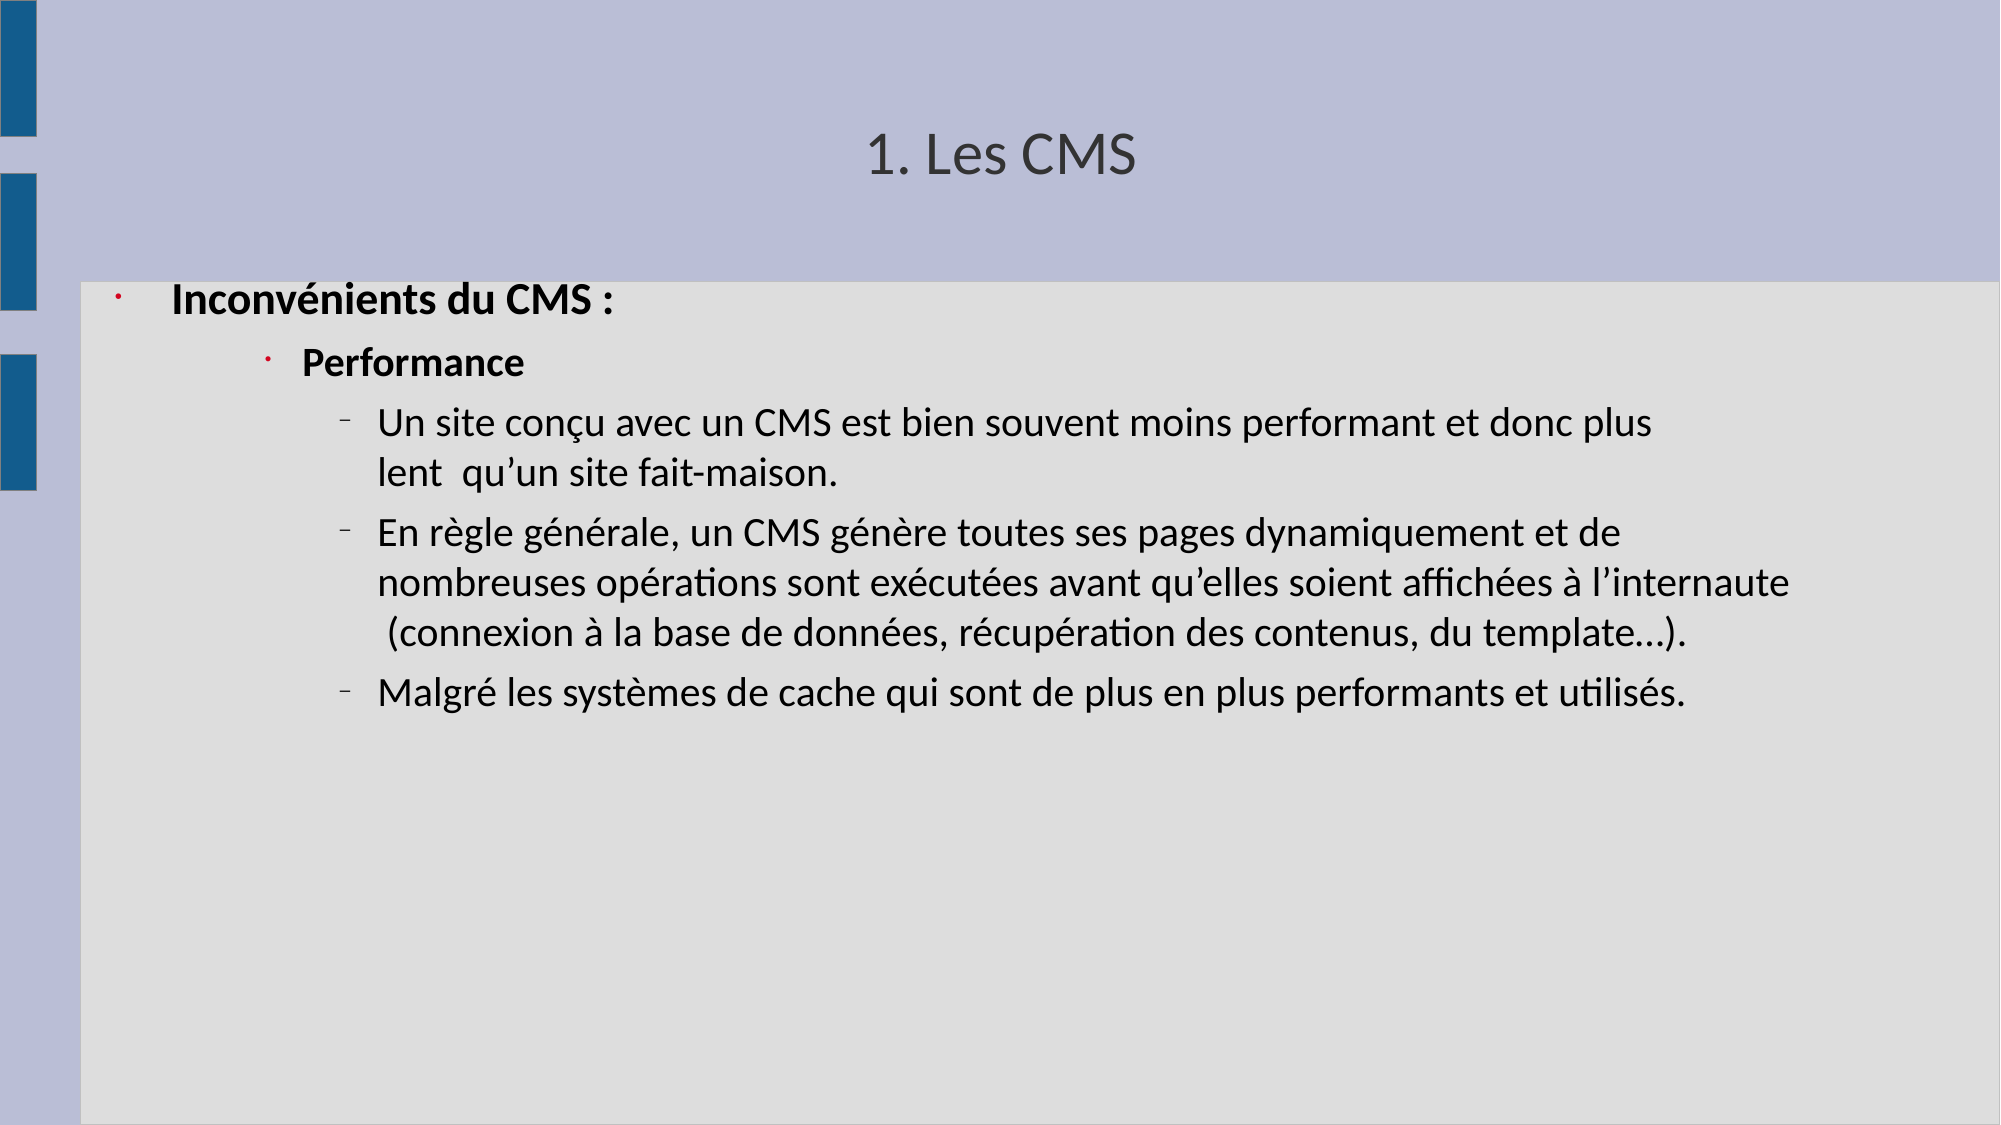

# 1. Les CMS
Inconvénients du CMS :
Performance
Un site conçu avec un CMS est bien souvent moins performant et donc plus lent qu’un site fait-maison.
En règle générale, un CMS génère toutes ses pages dynamiquement et de nombreuses opérations sont exécutées avant qu’elles soient affichées à l’internaute (connexion à la base de données, récupération des contenus, du template…).
Malgré les systèmes de cache qui sont de plus en plus performants et utilisés.